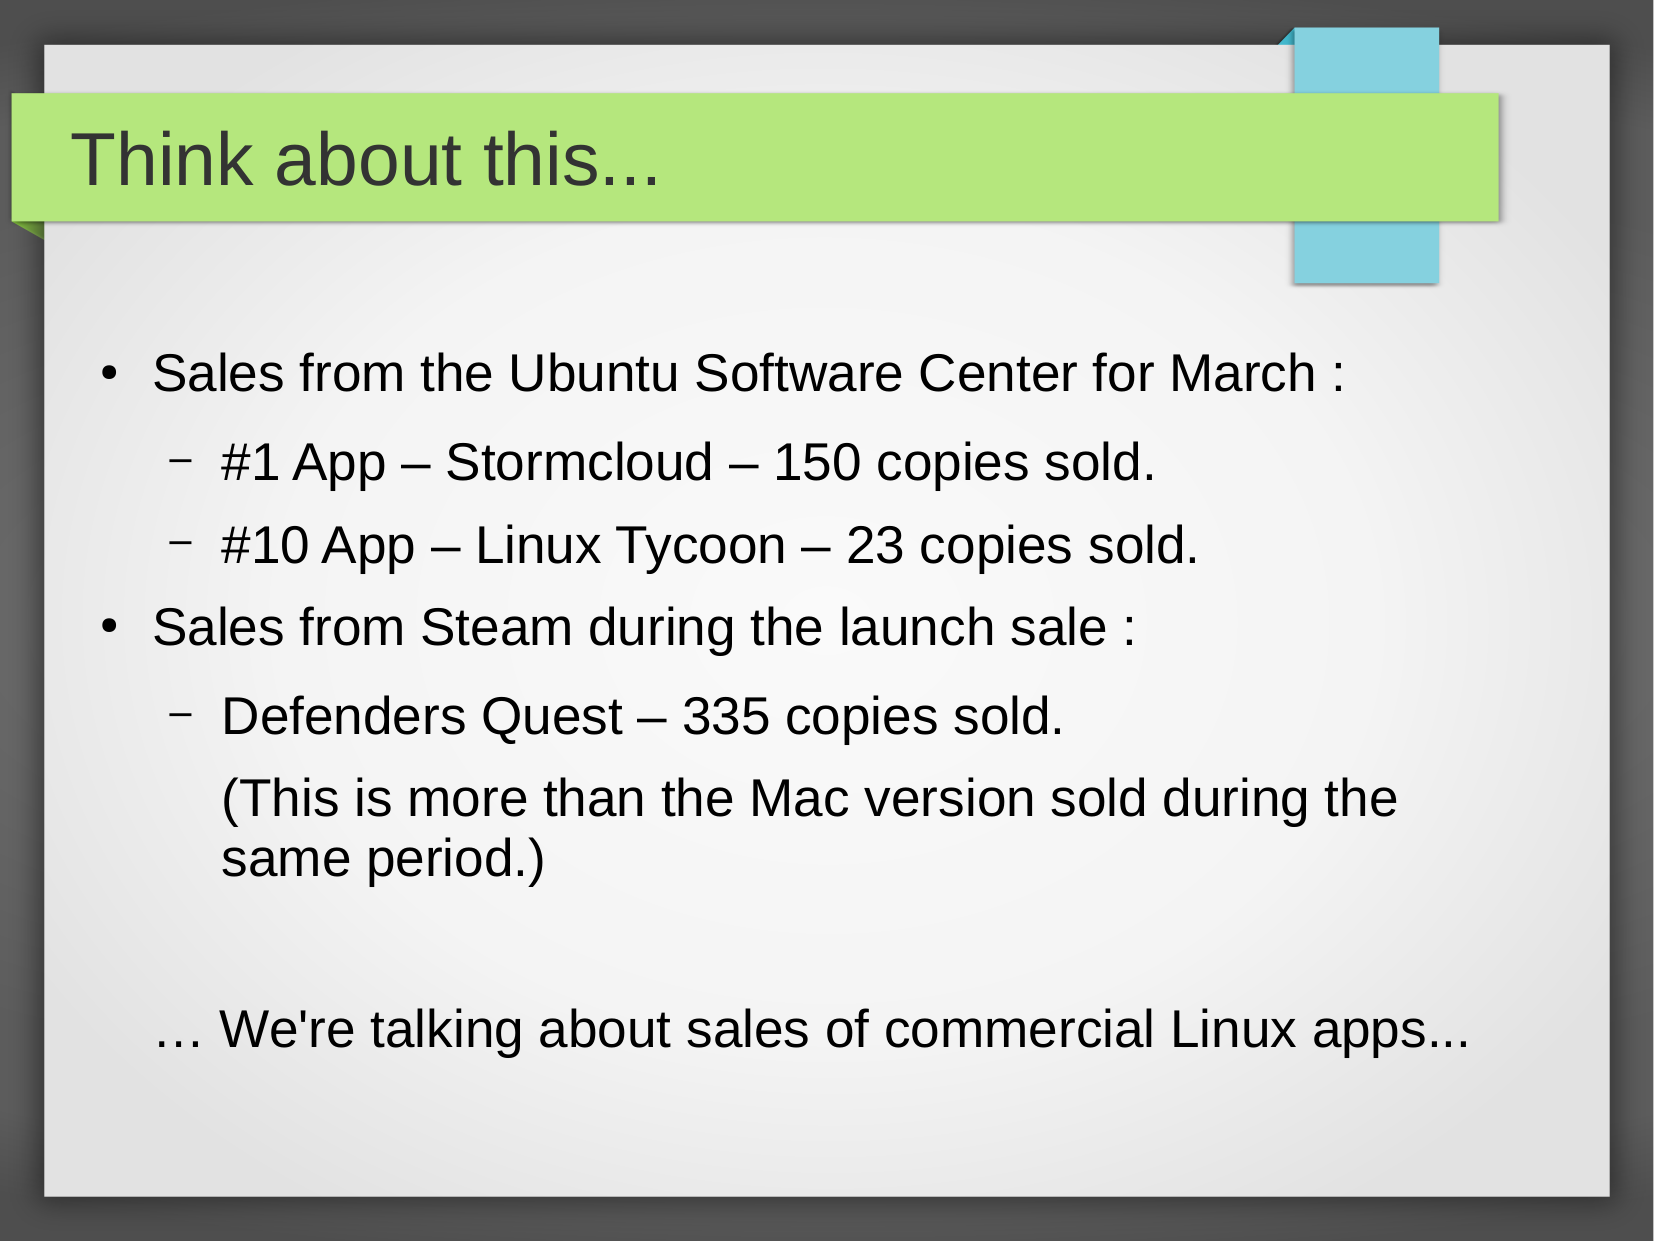

# Think about this...
Sales from the Ubuntu Software Center for March :
#1 App – Stormcloud – 150 copies sold.
#10 App – Linux Tycoon – 23 copies sold.
Sales from Steam during the launch sale :
Defenders Quest – 335 copies sold.
(This is more than the Mac version sold during the same period.)
… We're talking about sales of commercial Linux apps...